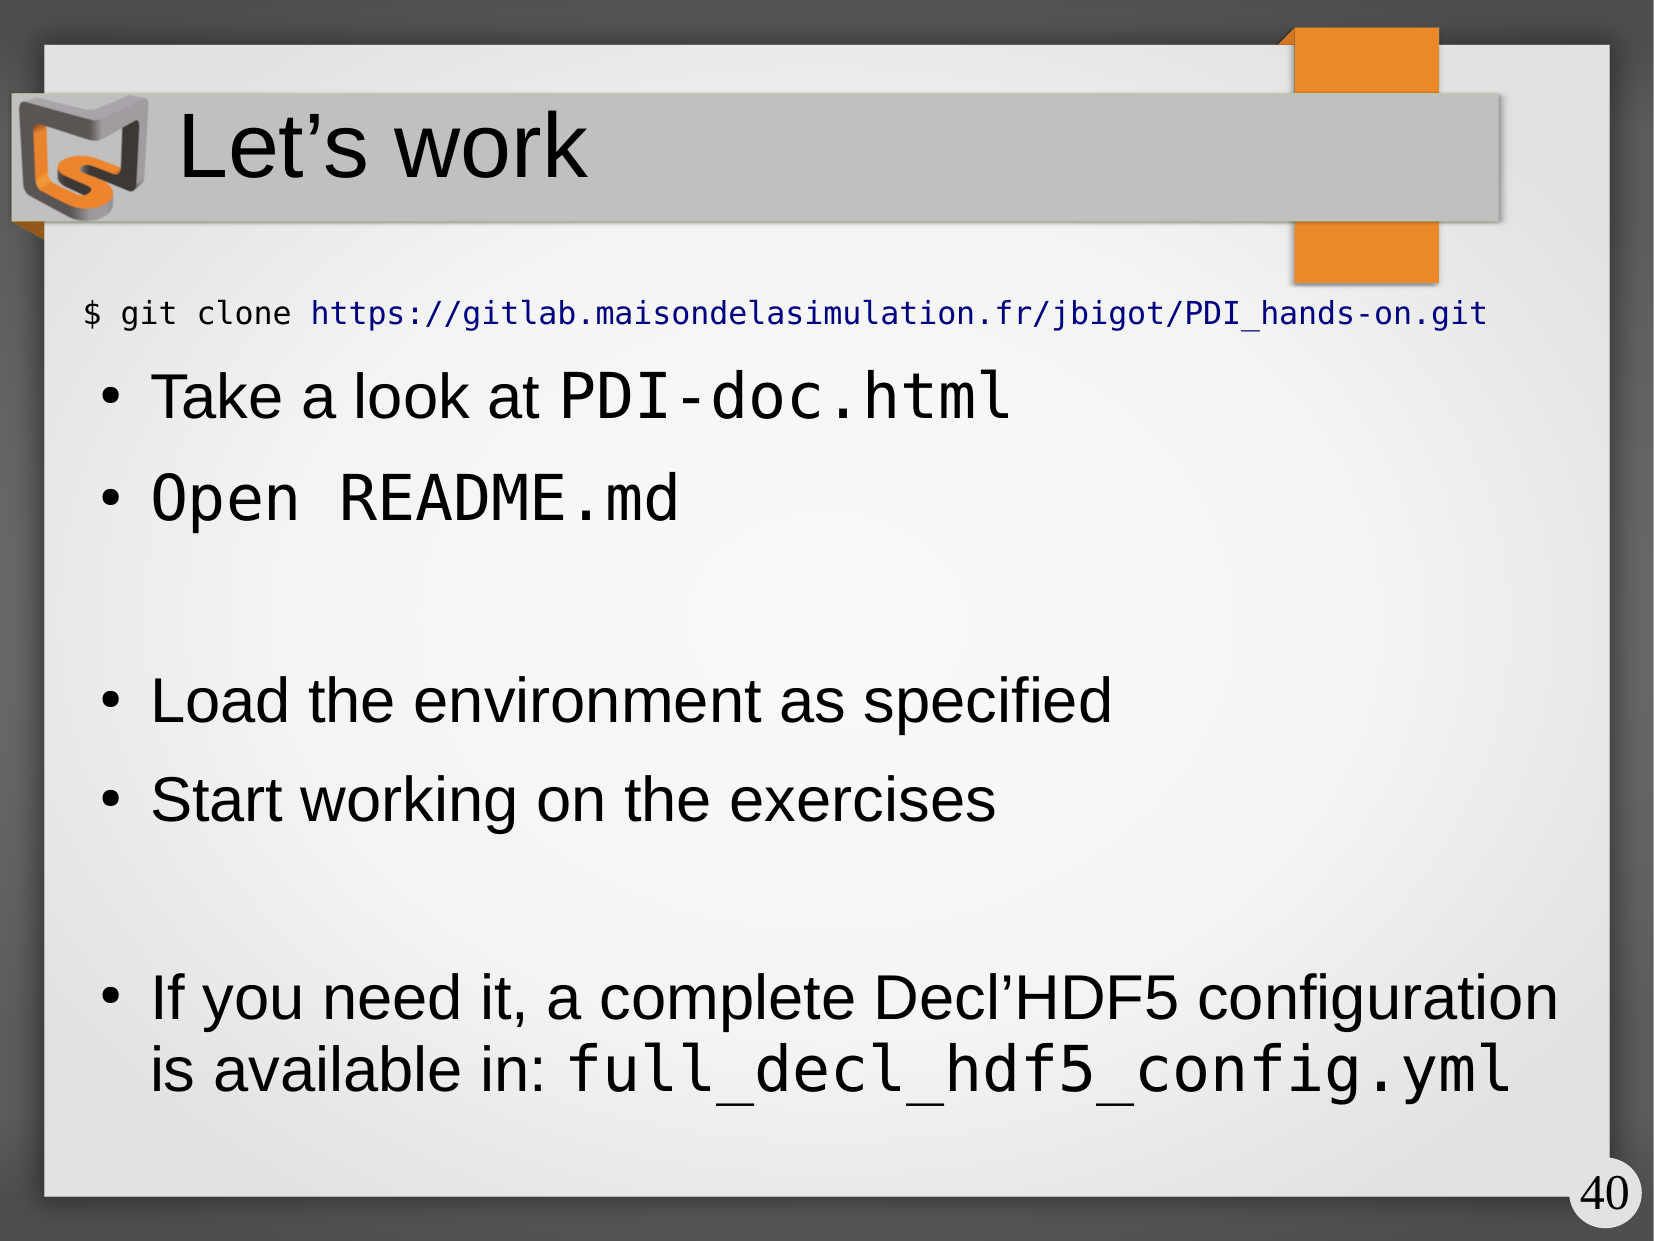

# Let’s work
$ git clone https://gitlab.maisondelasimulation.fr/jbigot/PDI_hands-on.git
Take a look at PDI-doc.html
Open README.md
Load the environment as specified
Start working on the exercises
If you need it, a complete Decl’HDF5 configuration is available in: full_decl_hdf5_config.yml